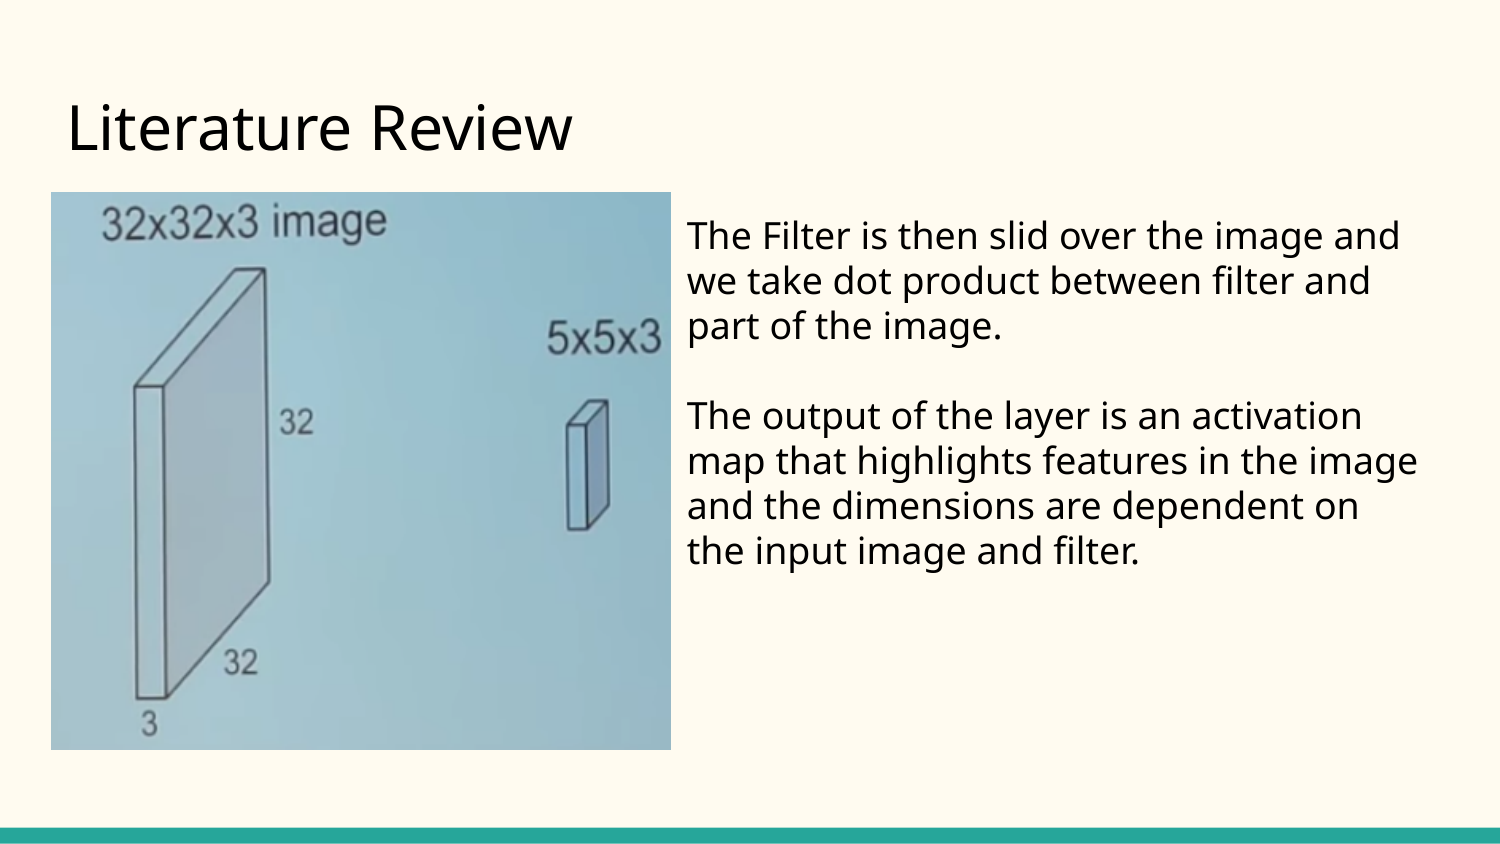

# Literature Review
The Filter is then slid over the image and we take dot product between filter and part of the image.
The output of the layer is an activation map that highlights features in the image and the dimensions are dependent on the input image and filter.